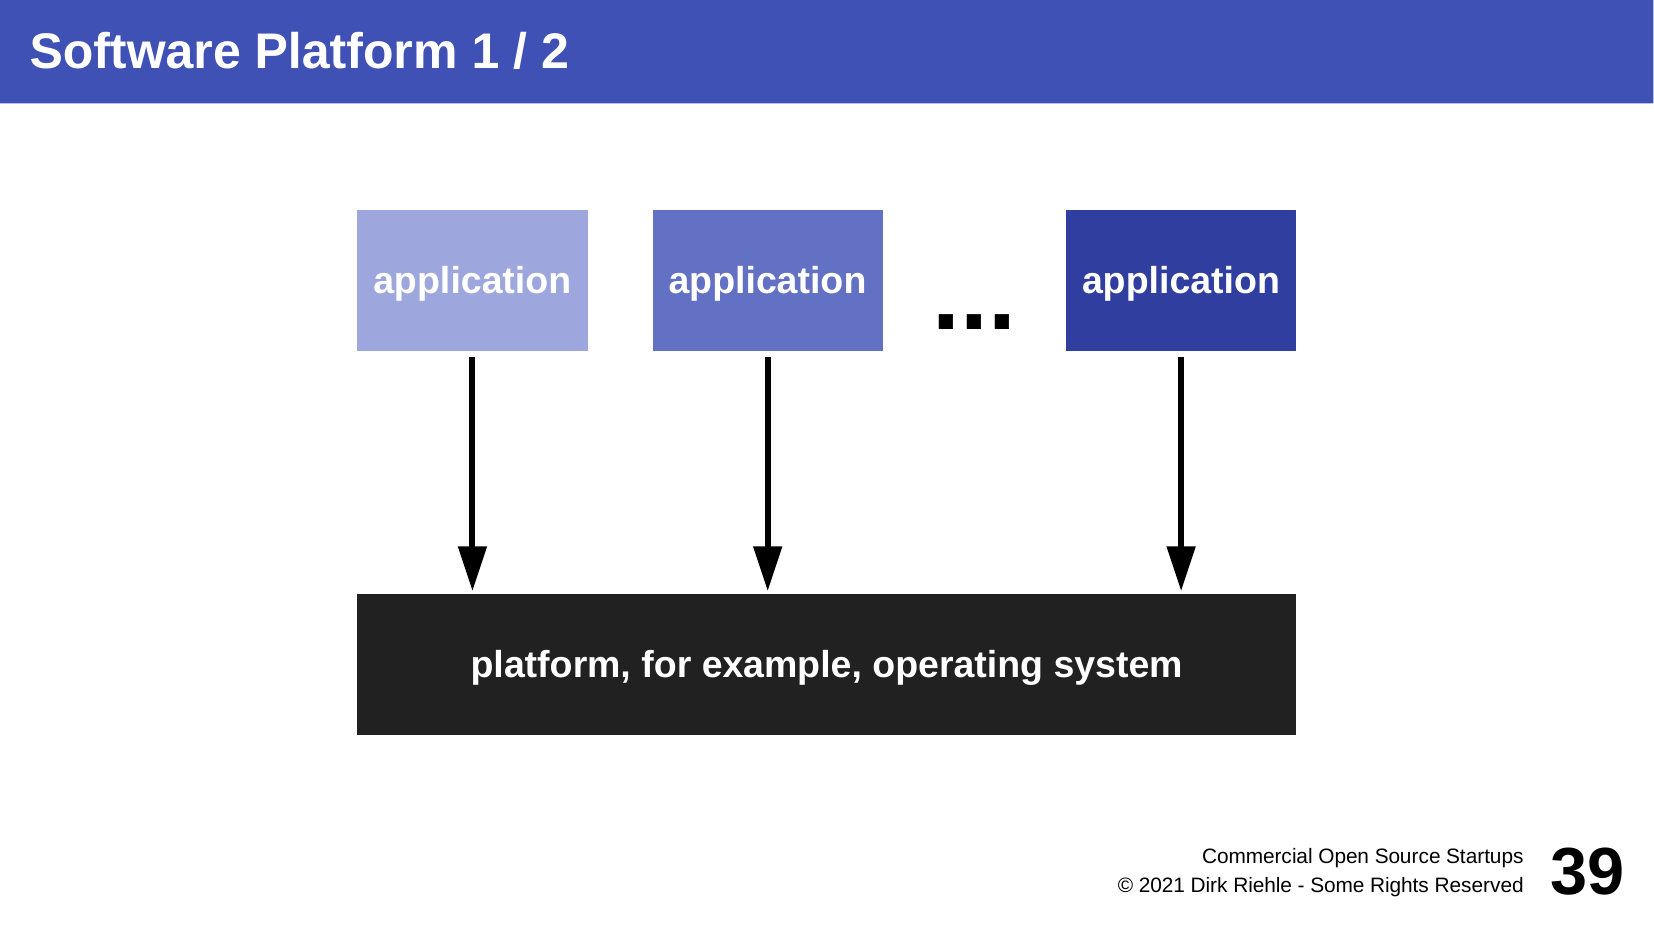

# Software Platform 1 / 2
application
application
...
application
platform, for example, operating system
Commercial Open Source Startups
39
© 2021 Dirk Riehle - Some Rights Reserved